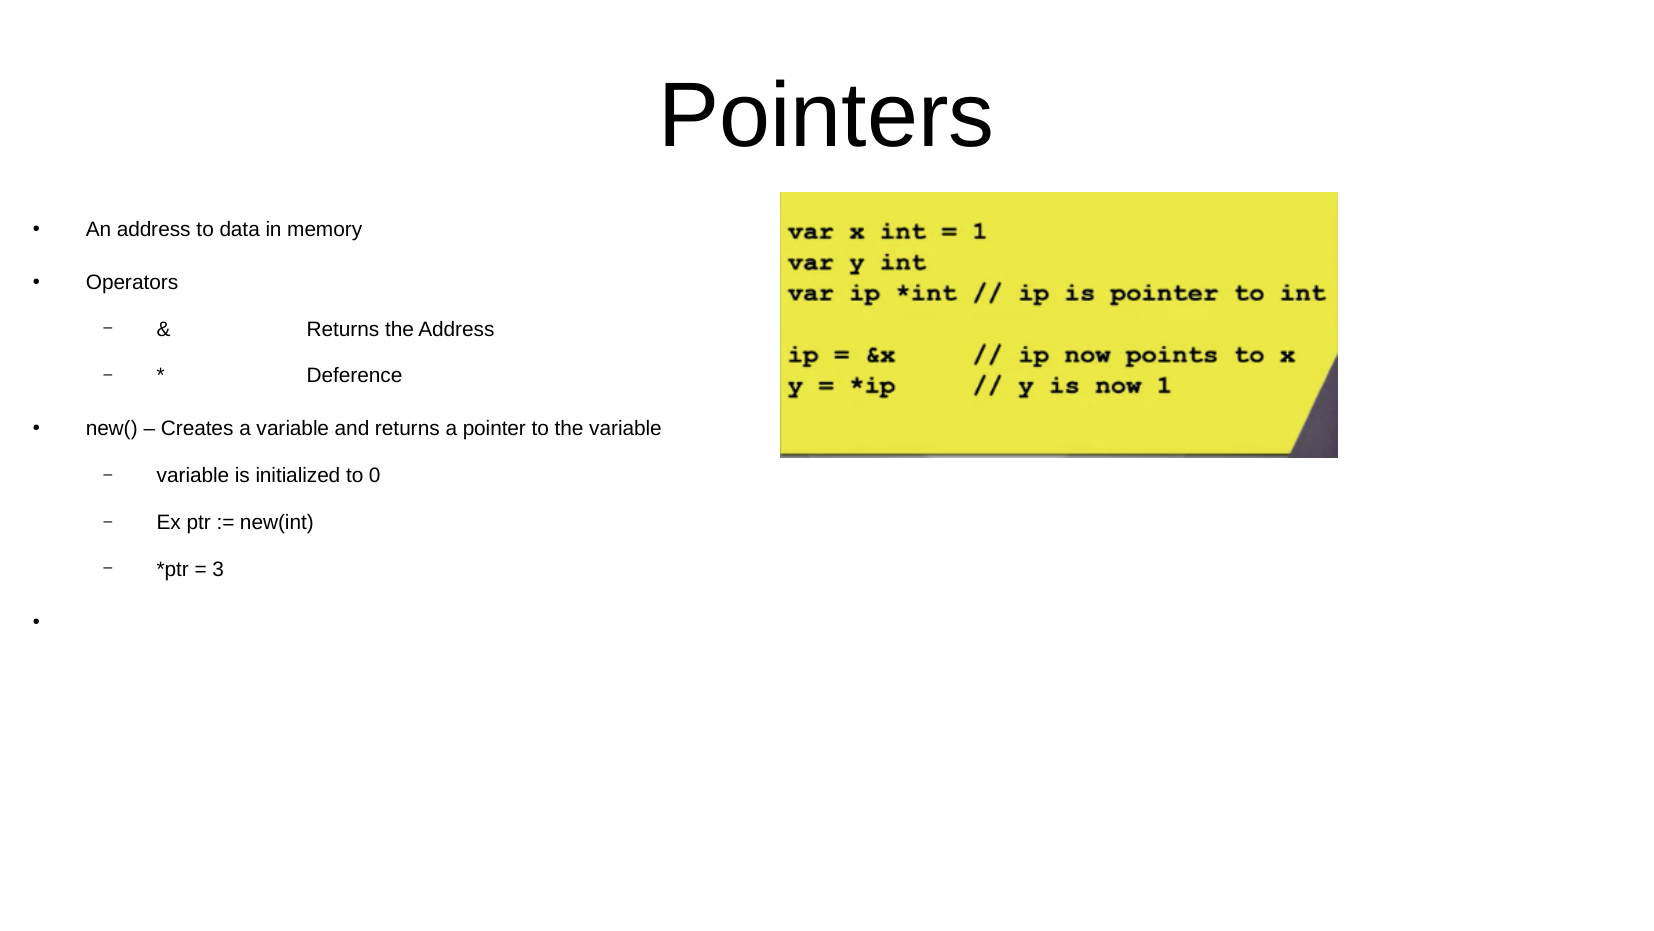

# Pointers
An address to data in memory
Operators
&		Returns the Address
*		Deference
new() – Creates a variable and returns a pointer to the variable
variable is initialized to 0
Ex ptr := new(int)
*ptr = 3